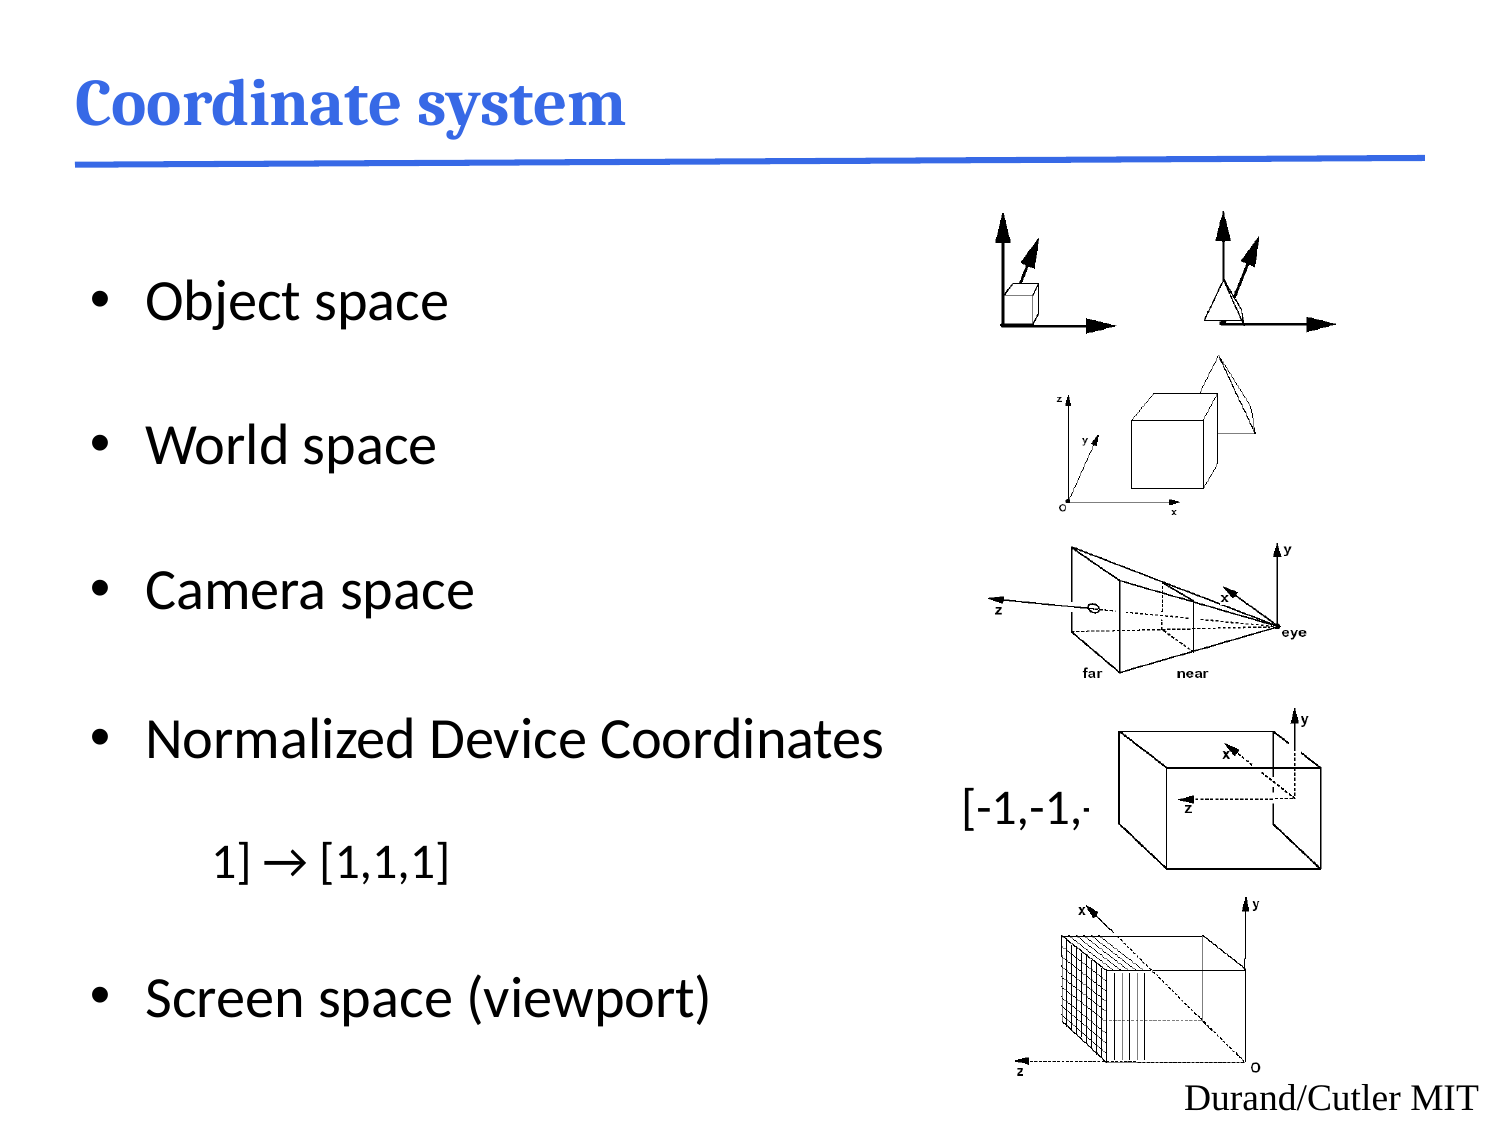

# Coordinate system
Object space
World space
Camera space
Normalized Device Coordinates
						[-1,-1,-1] → [1,1,1]
Screen space (viewport)
Durand/Cutler MIT